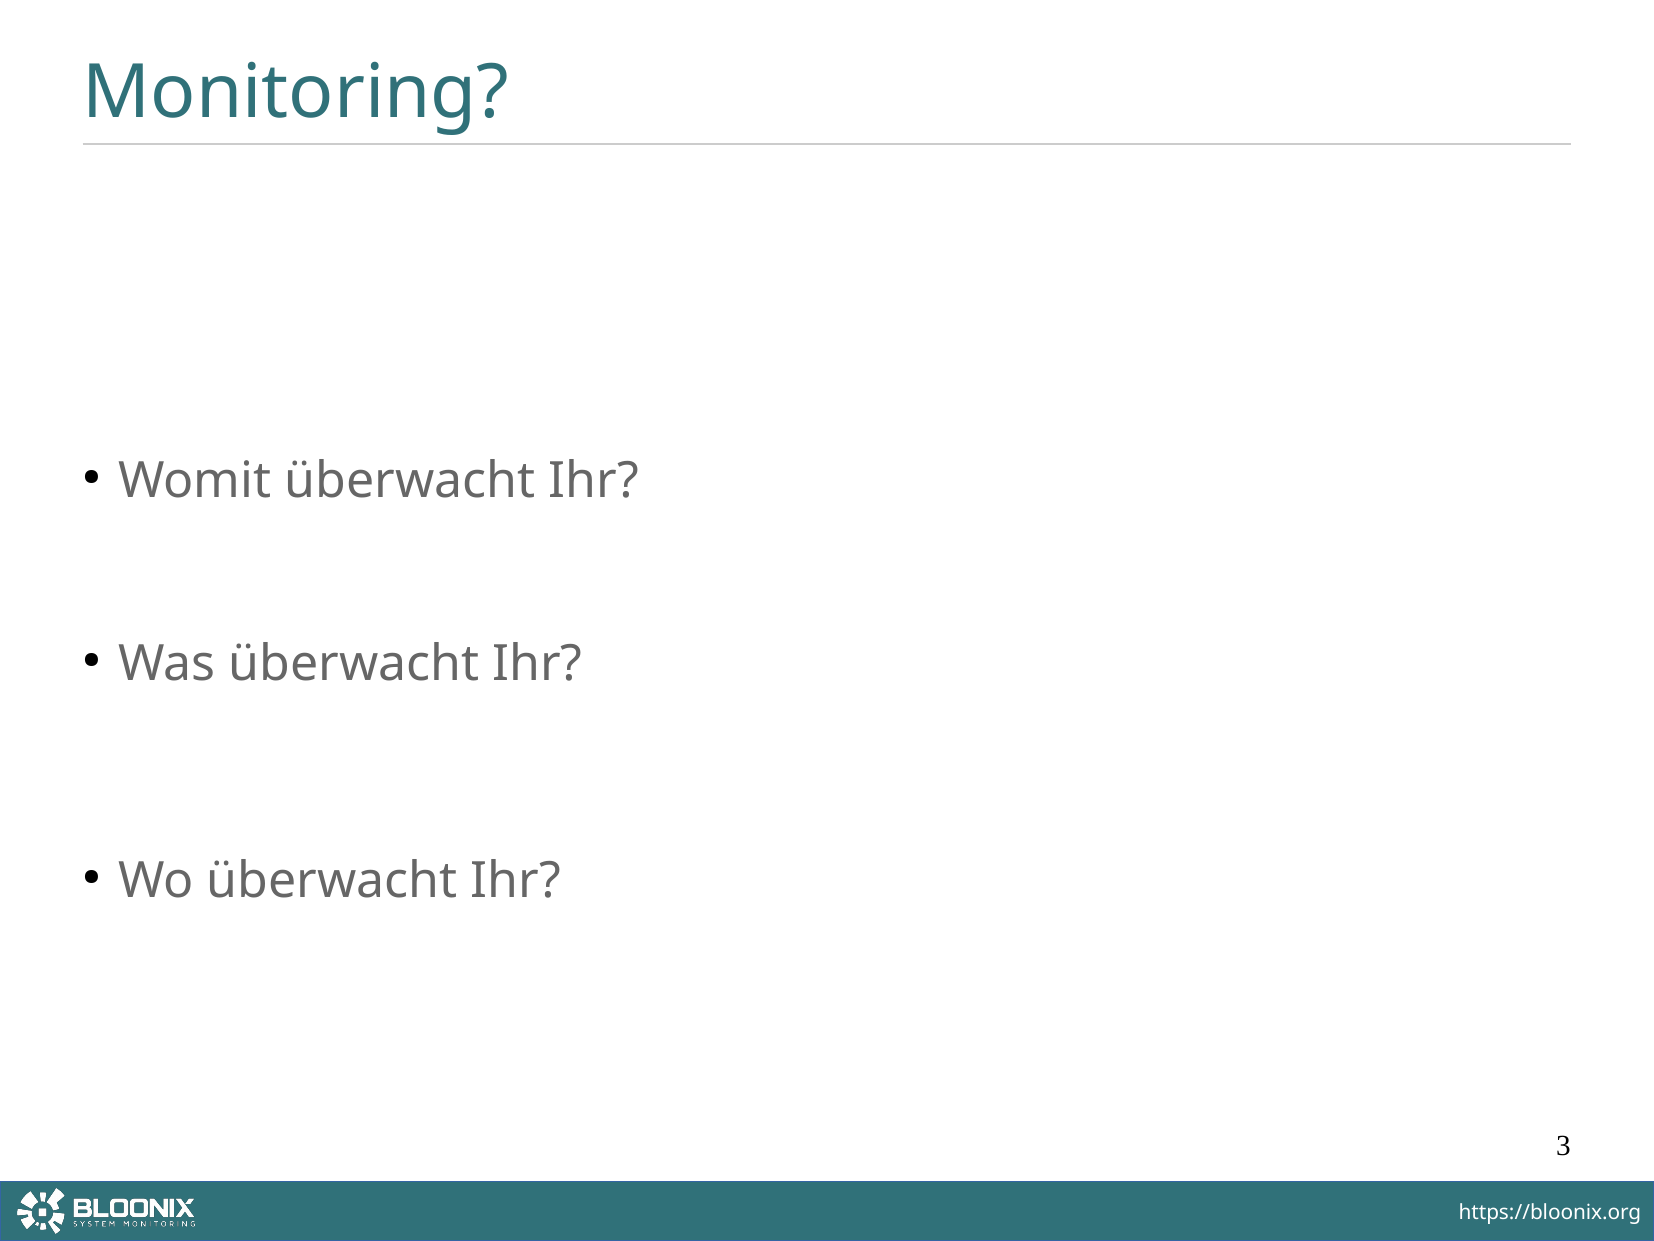

# Monitoring?
Womit überwacht Ihr?
Was überwacht Ihr?
Wo überwacht Ihr?
3
https://bloonix.org